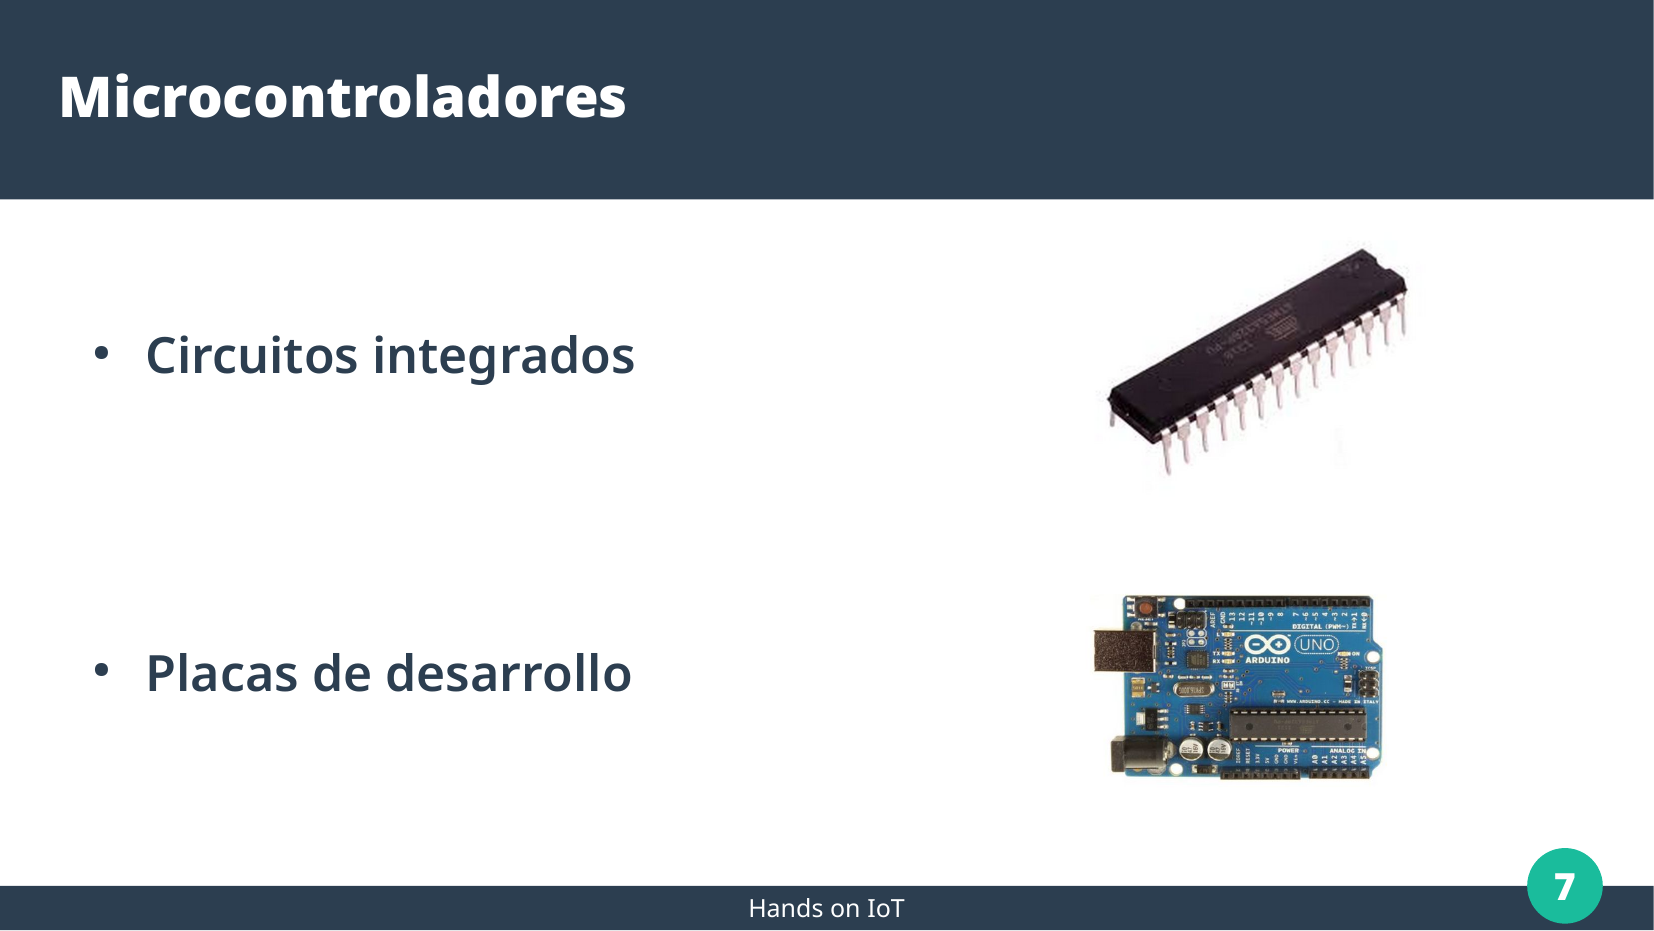

# Microcontroladores
Circuitos integrados
Placas de desarrollo
Hands on IoT